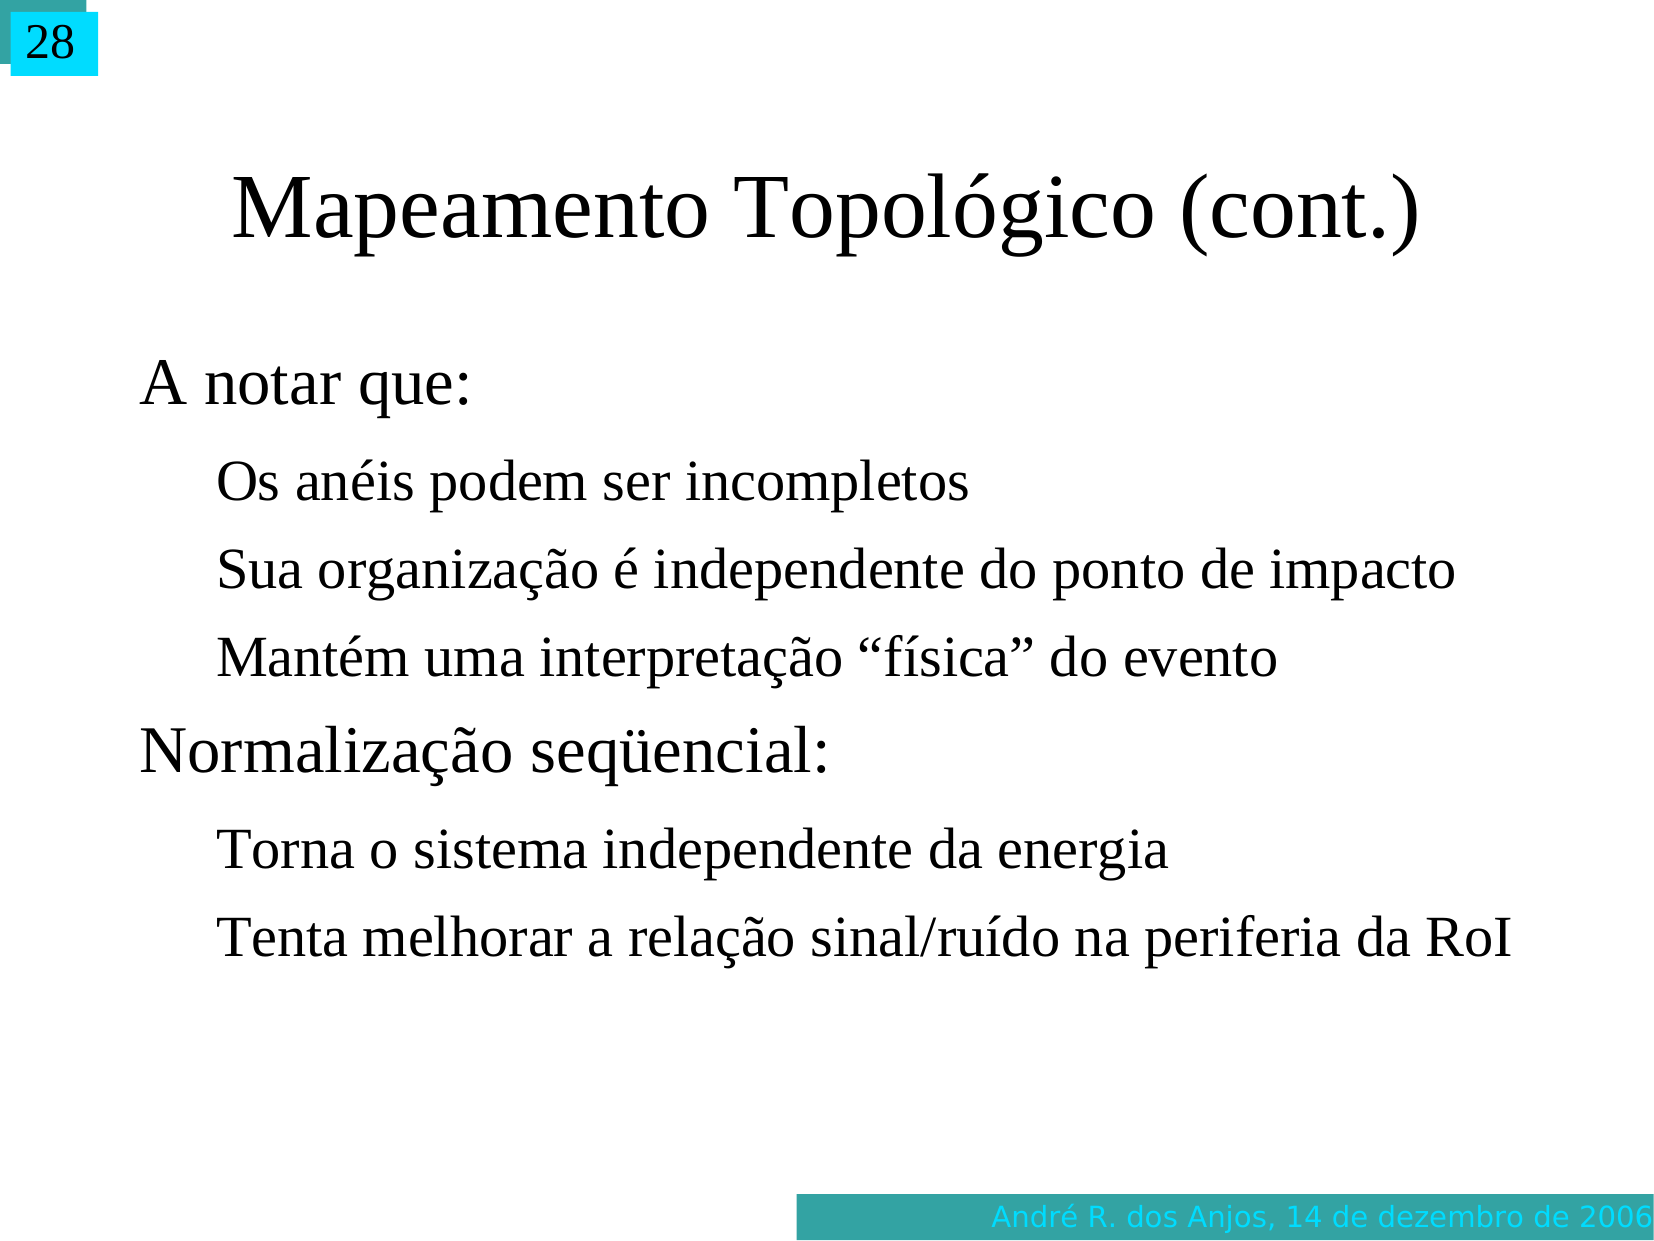

# Mapeamento Topológico (cont.)
A notar que:
Os anéis podem ser incompletos
Sua organização é independente do ponto de impacto
Mantém uma interpretação “física” do evento
Normalização seqüencial:
Torna o sistema independente da energia
Tenta melhorar a relação sinal/ruído na periferia da RoI